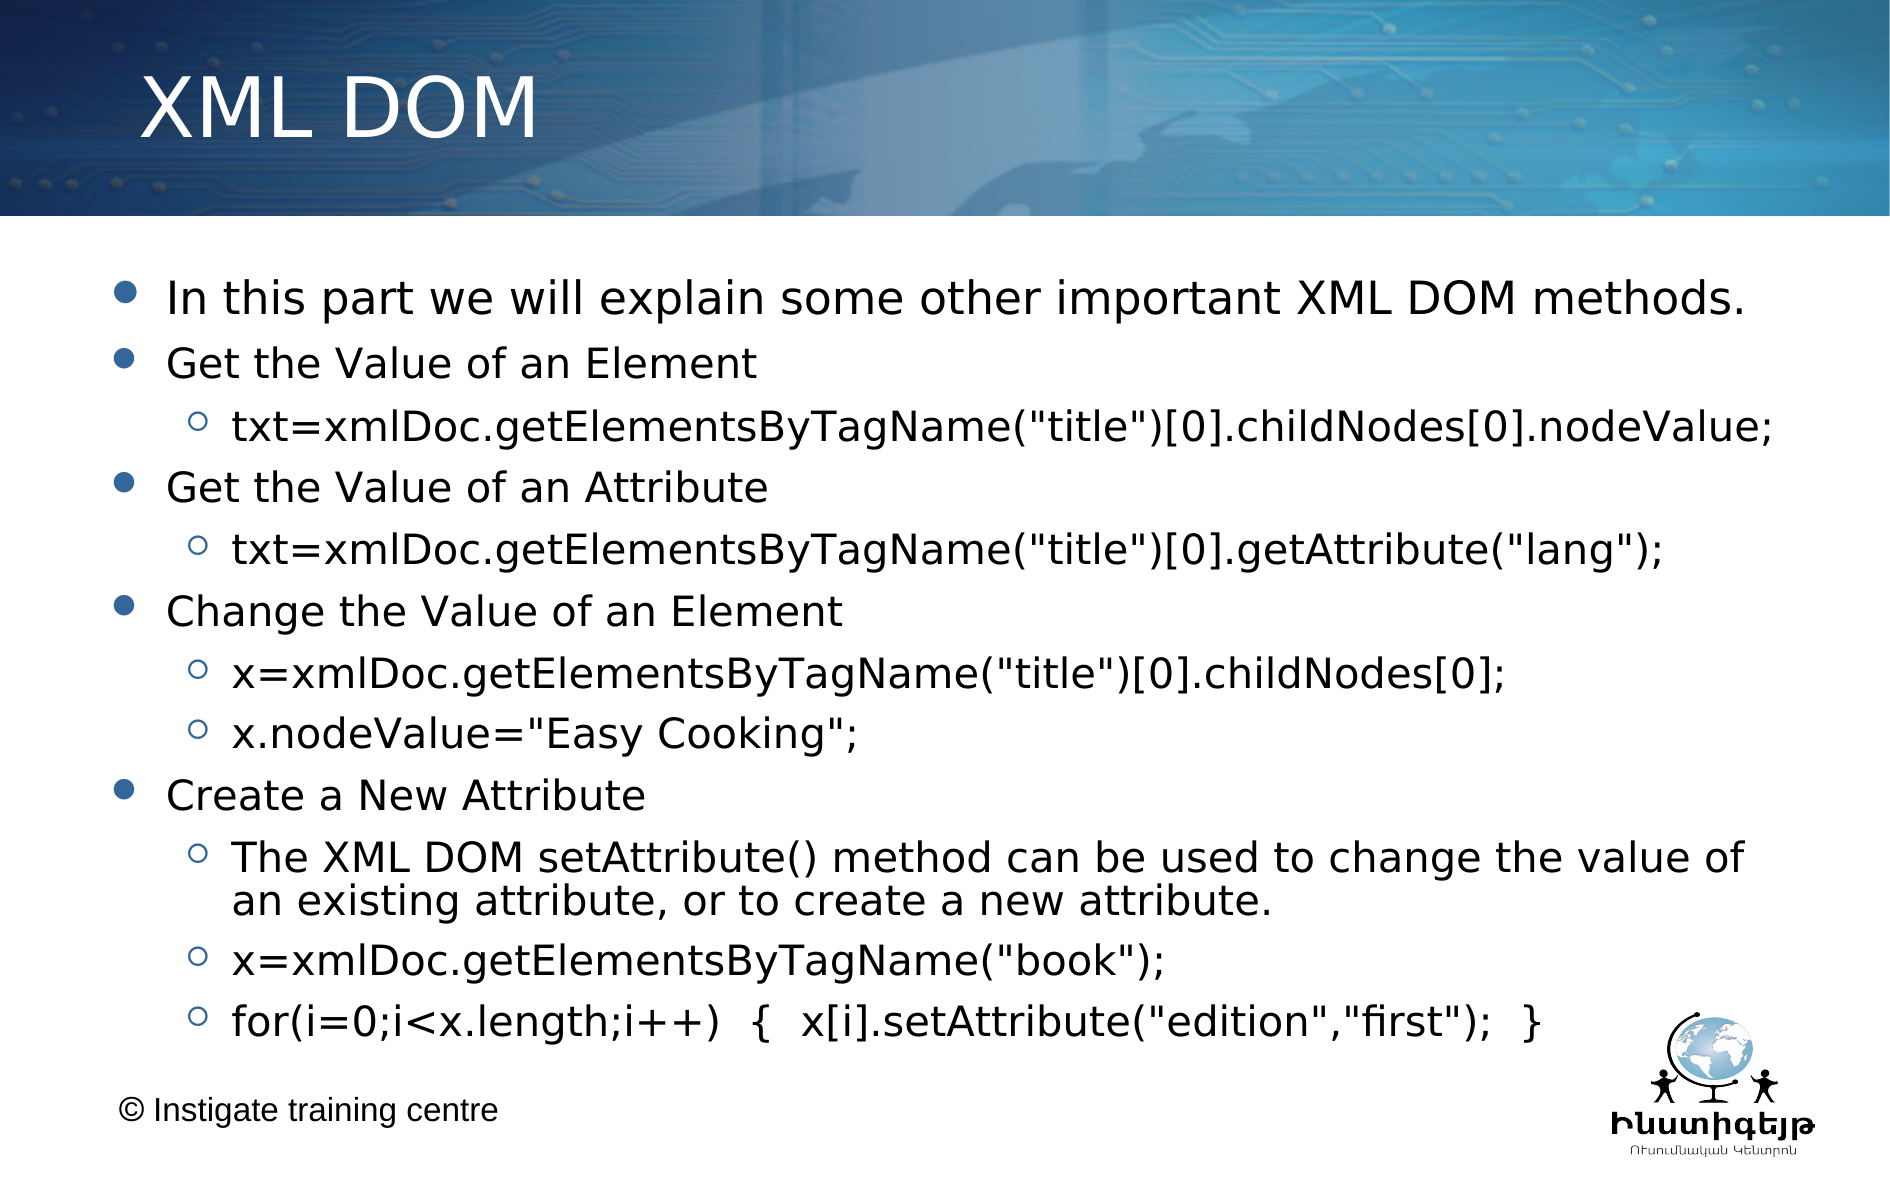

XML DOM
# In this part we will explain some other important XML DOM methods.
Get the Value of an Element
txt=xmlDoc.getElementsByTagName("title")[0].childNodes[0].nodeValue;
Get the Value of an Attribute
txt=xmlDoc.getElementsByTagName("title")[0].getAttribute("lang");
Change the Value of an Element
x=xmlDoc.getElementsByTagName("title")[0].childNodes[0];
x.nodeValue="Easy Cooking";
Create a New Attribute
The XML DOM setAttribute() method can be used to change the value of an existing attribute, or to create a new attribute.
x=xmlDoc.getElementsByTagName("book");
for(i=0;i<x.length;i++) { x[i].setAttribute("edition","first"); }